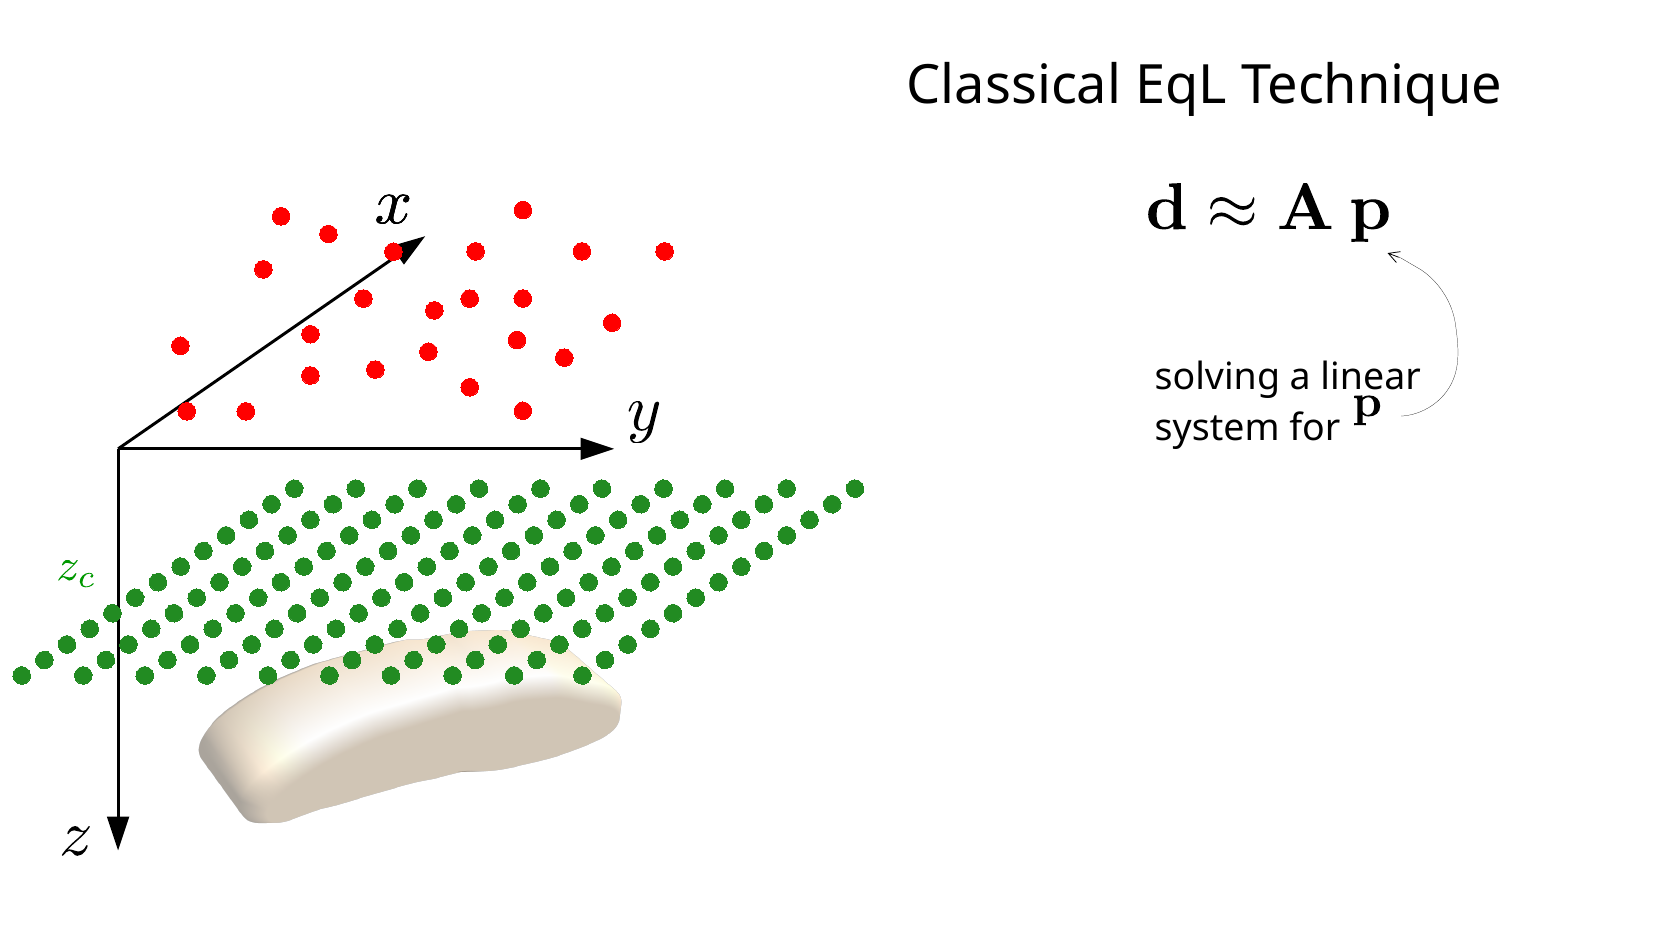

Classical EqL Technique
solving a linear
system for